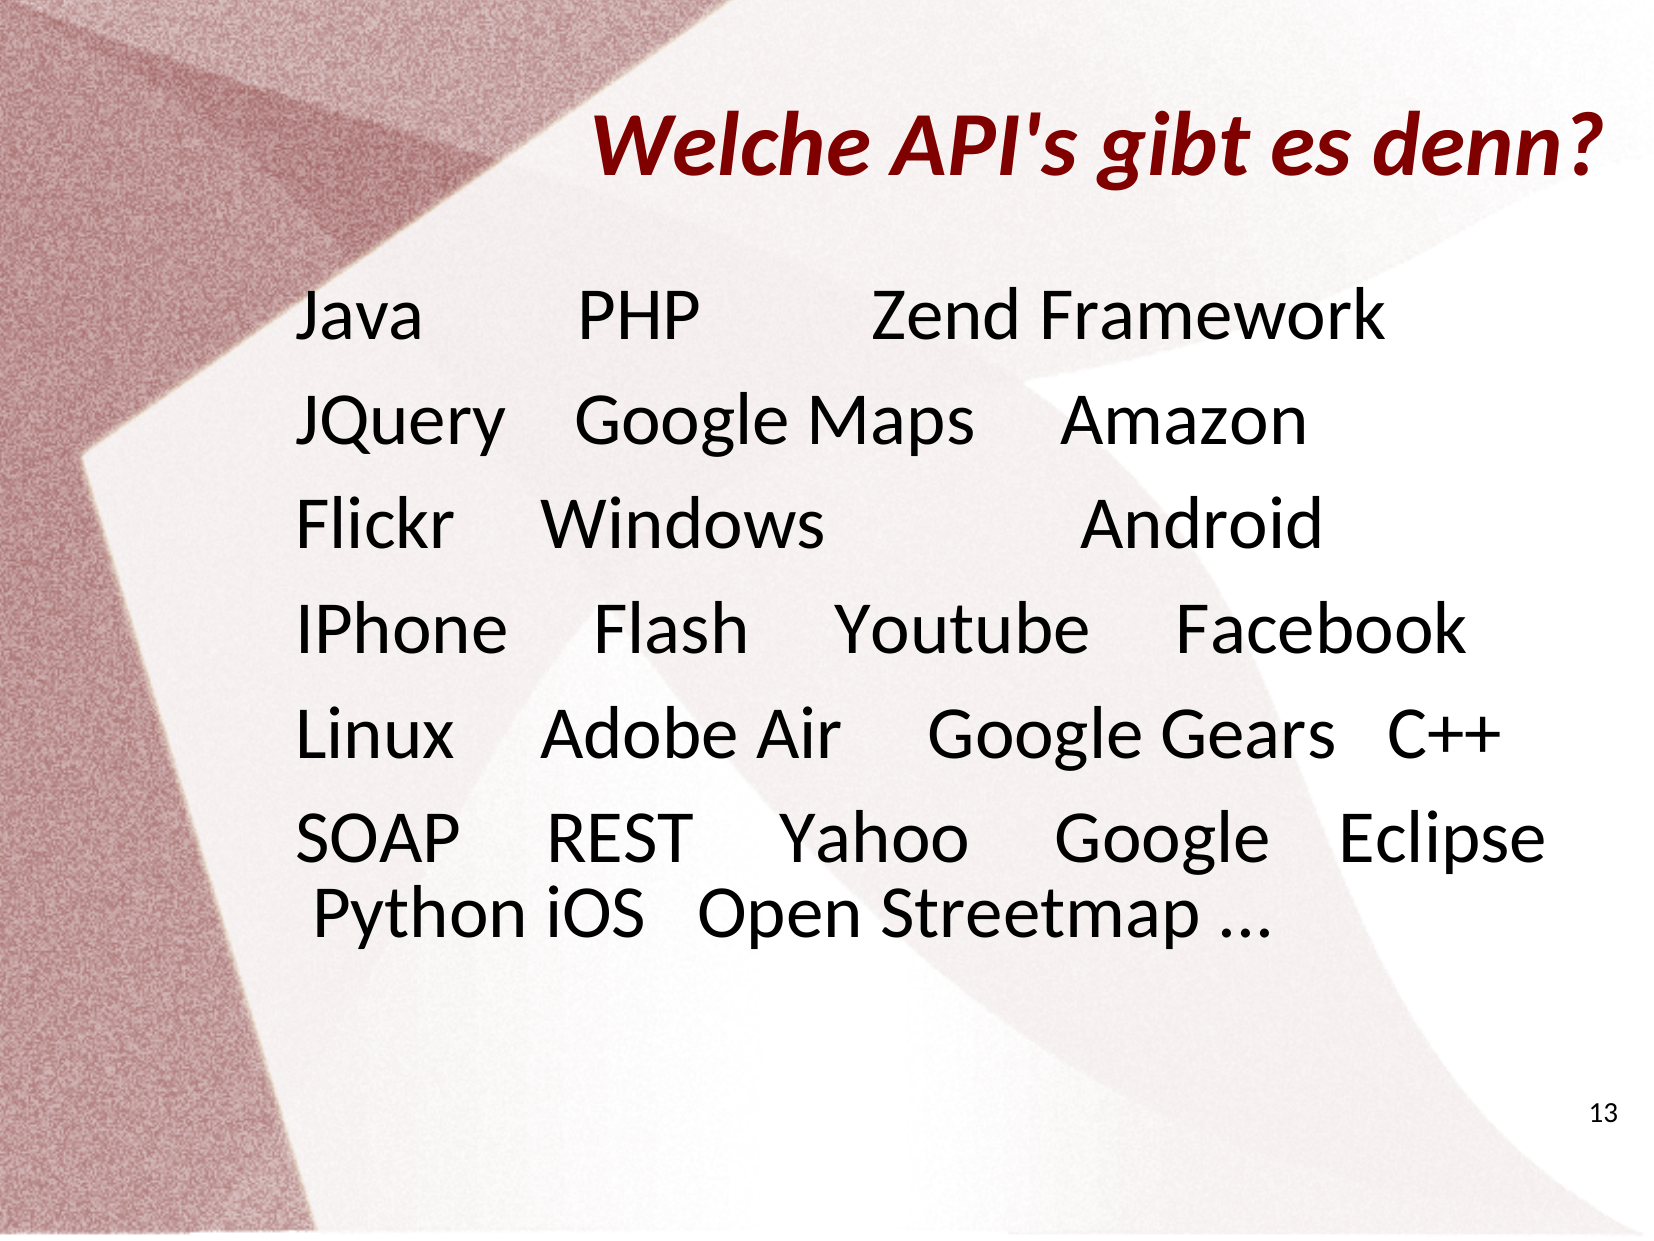

# Welche API's gibt es denn?
Java PHP Zend Framework
JQuery Google Maps Amazon
Flickr Windows Android
IPhone Flash Youtube Facebook
Linux Adobe Air Google Gears C++
SOAP REST Yahoo Google Eclipse Python iOS Open Streetmap ...
13